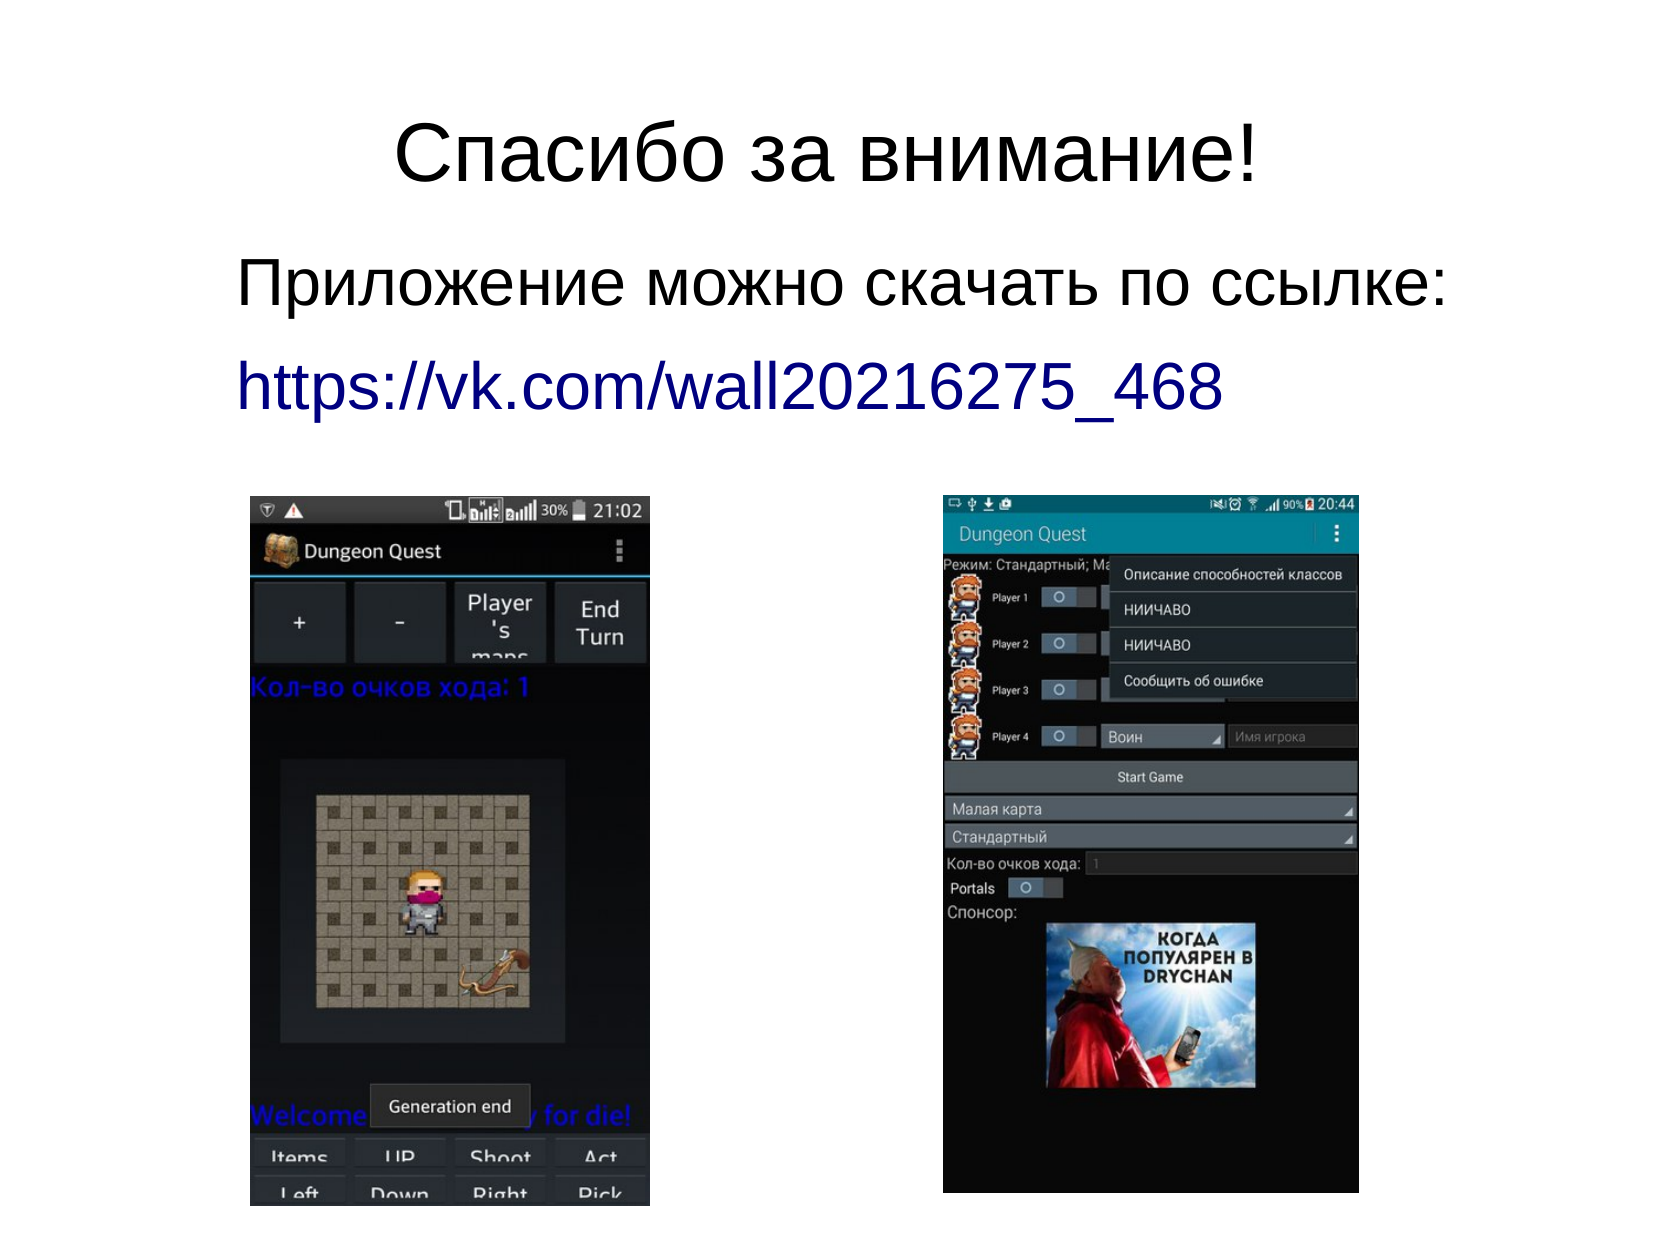

# Спасибо за внимание!
Приложение можно скачать по ссылке:
https://vk.com/wall20216275_468